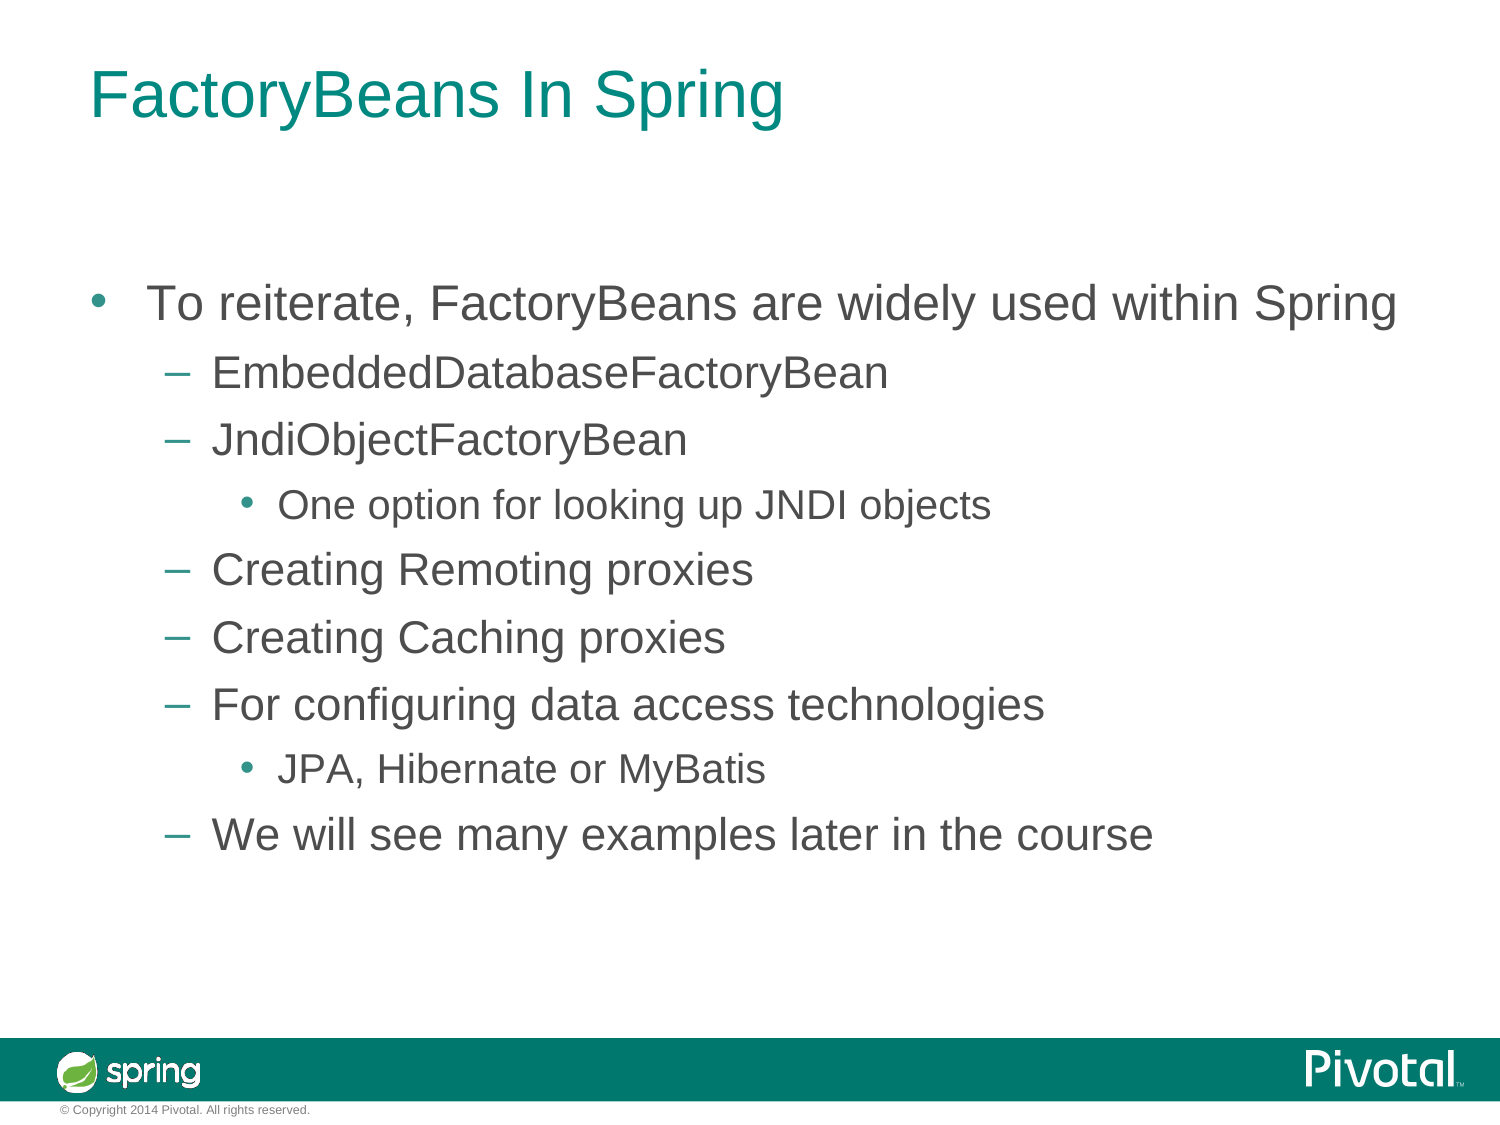

# FactoryBeans In Spring
To reiterate, FactoryBeans are widely used within Spring
EmbeddedDatabaseFactoryBean
JndiObjectFactoryBean
One option for looking up JNDI objects
Creating Remoting proxies
Creating Caching proxies
For configuring data access technologies
JPA, Hibernate or MyBatis
We will see many examples later in the course